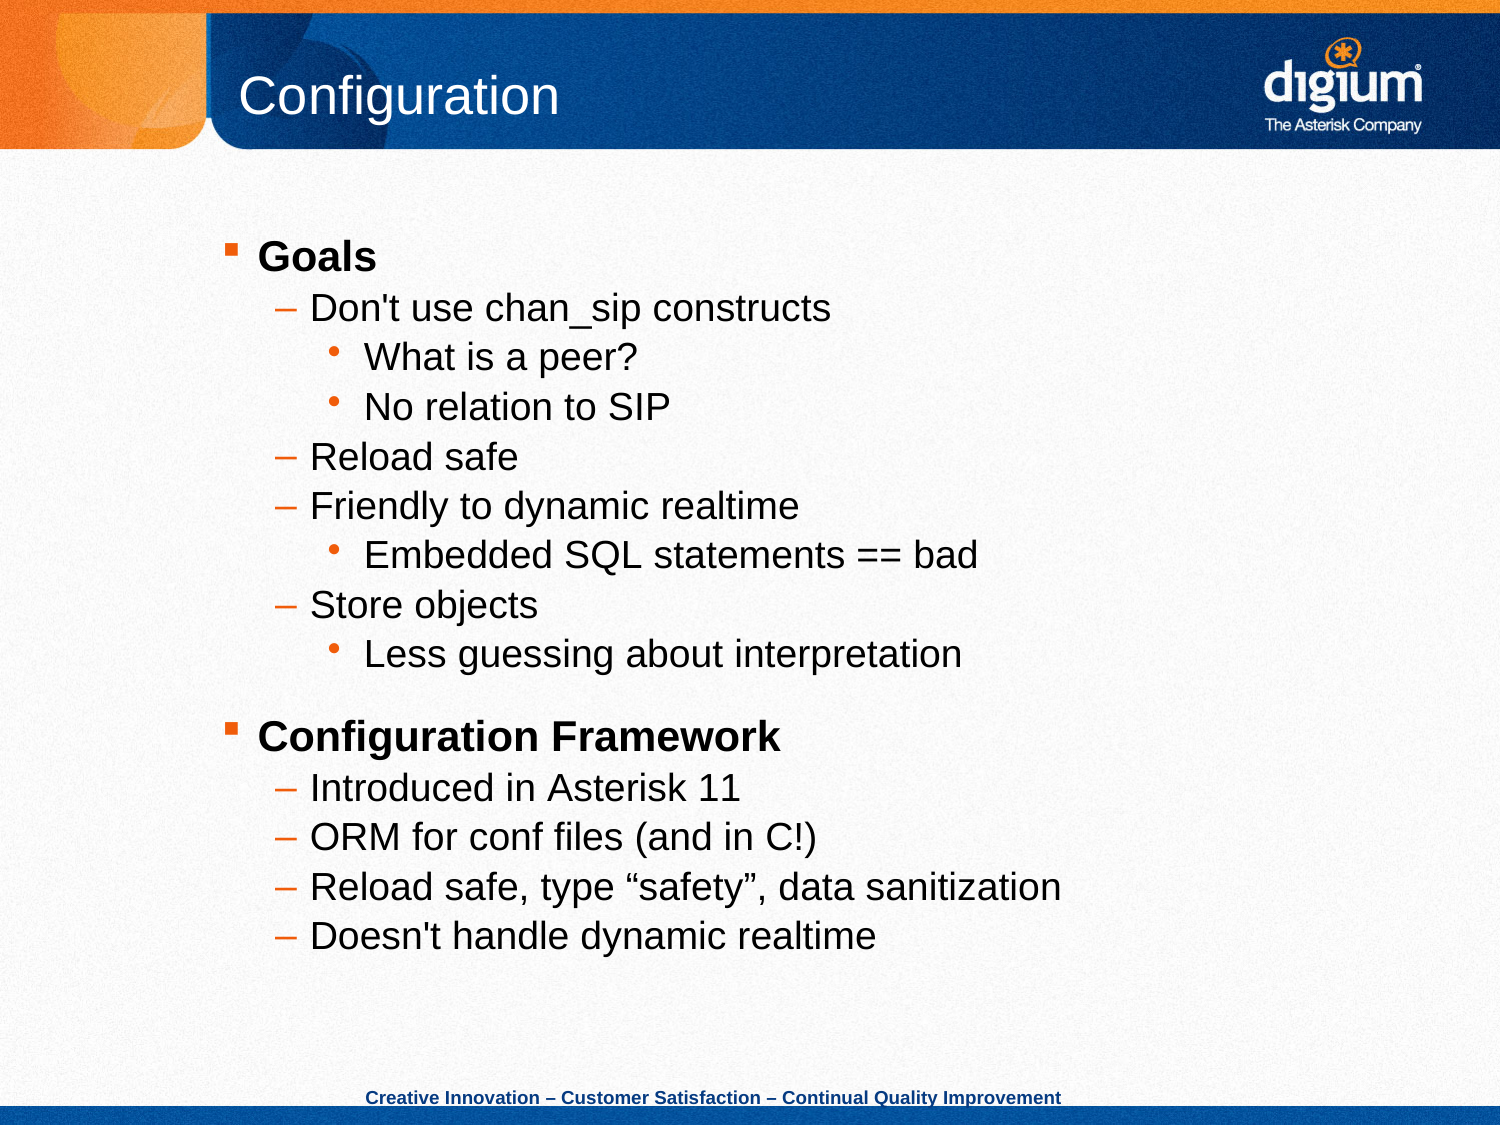

# Configuration
Goals
Don't use chan_sip constructs
What is a peer?
No relation to SIP
Reload safe
Friendly to dynamic realtime
Embedded SQL statements == bad
Store objects
Less guessing about interpretation
Configuration Framework
Introduced in Asterisk 11
ORM for conf files (and in C!)
Reload safe, type “safety”, data sanitization
Doesn't handle dynamic realtime